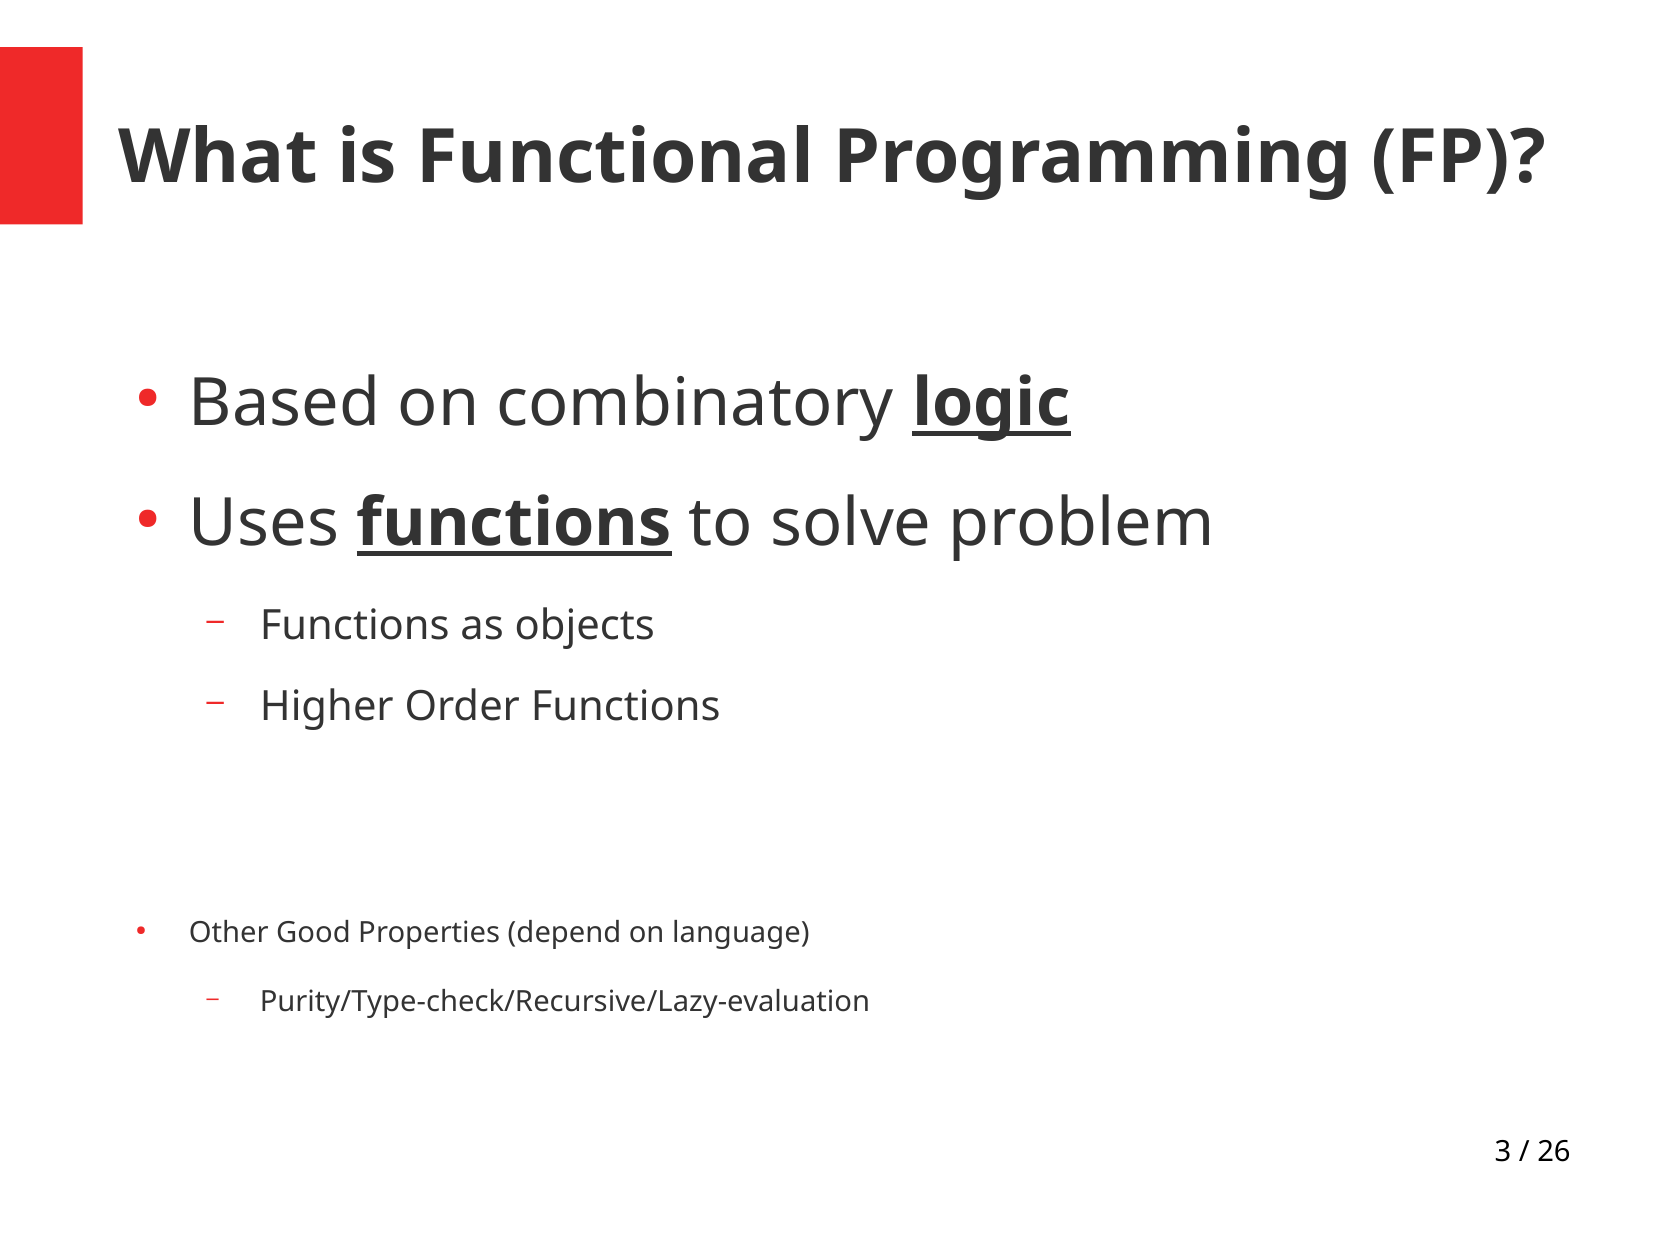

# What is Functional Programming (FP)?
Based on combinatory logic
Uses functions to solve problem
Functions as objects
Higher Order Functions
Other Good Properties (depend on language)
Purity/Type-check/Recursive/Lazy-evaluation
3